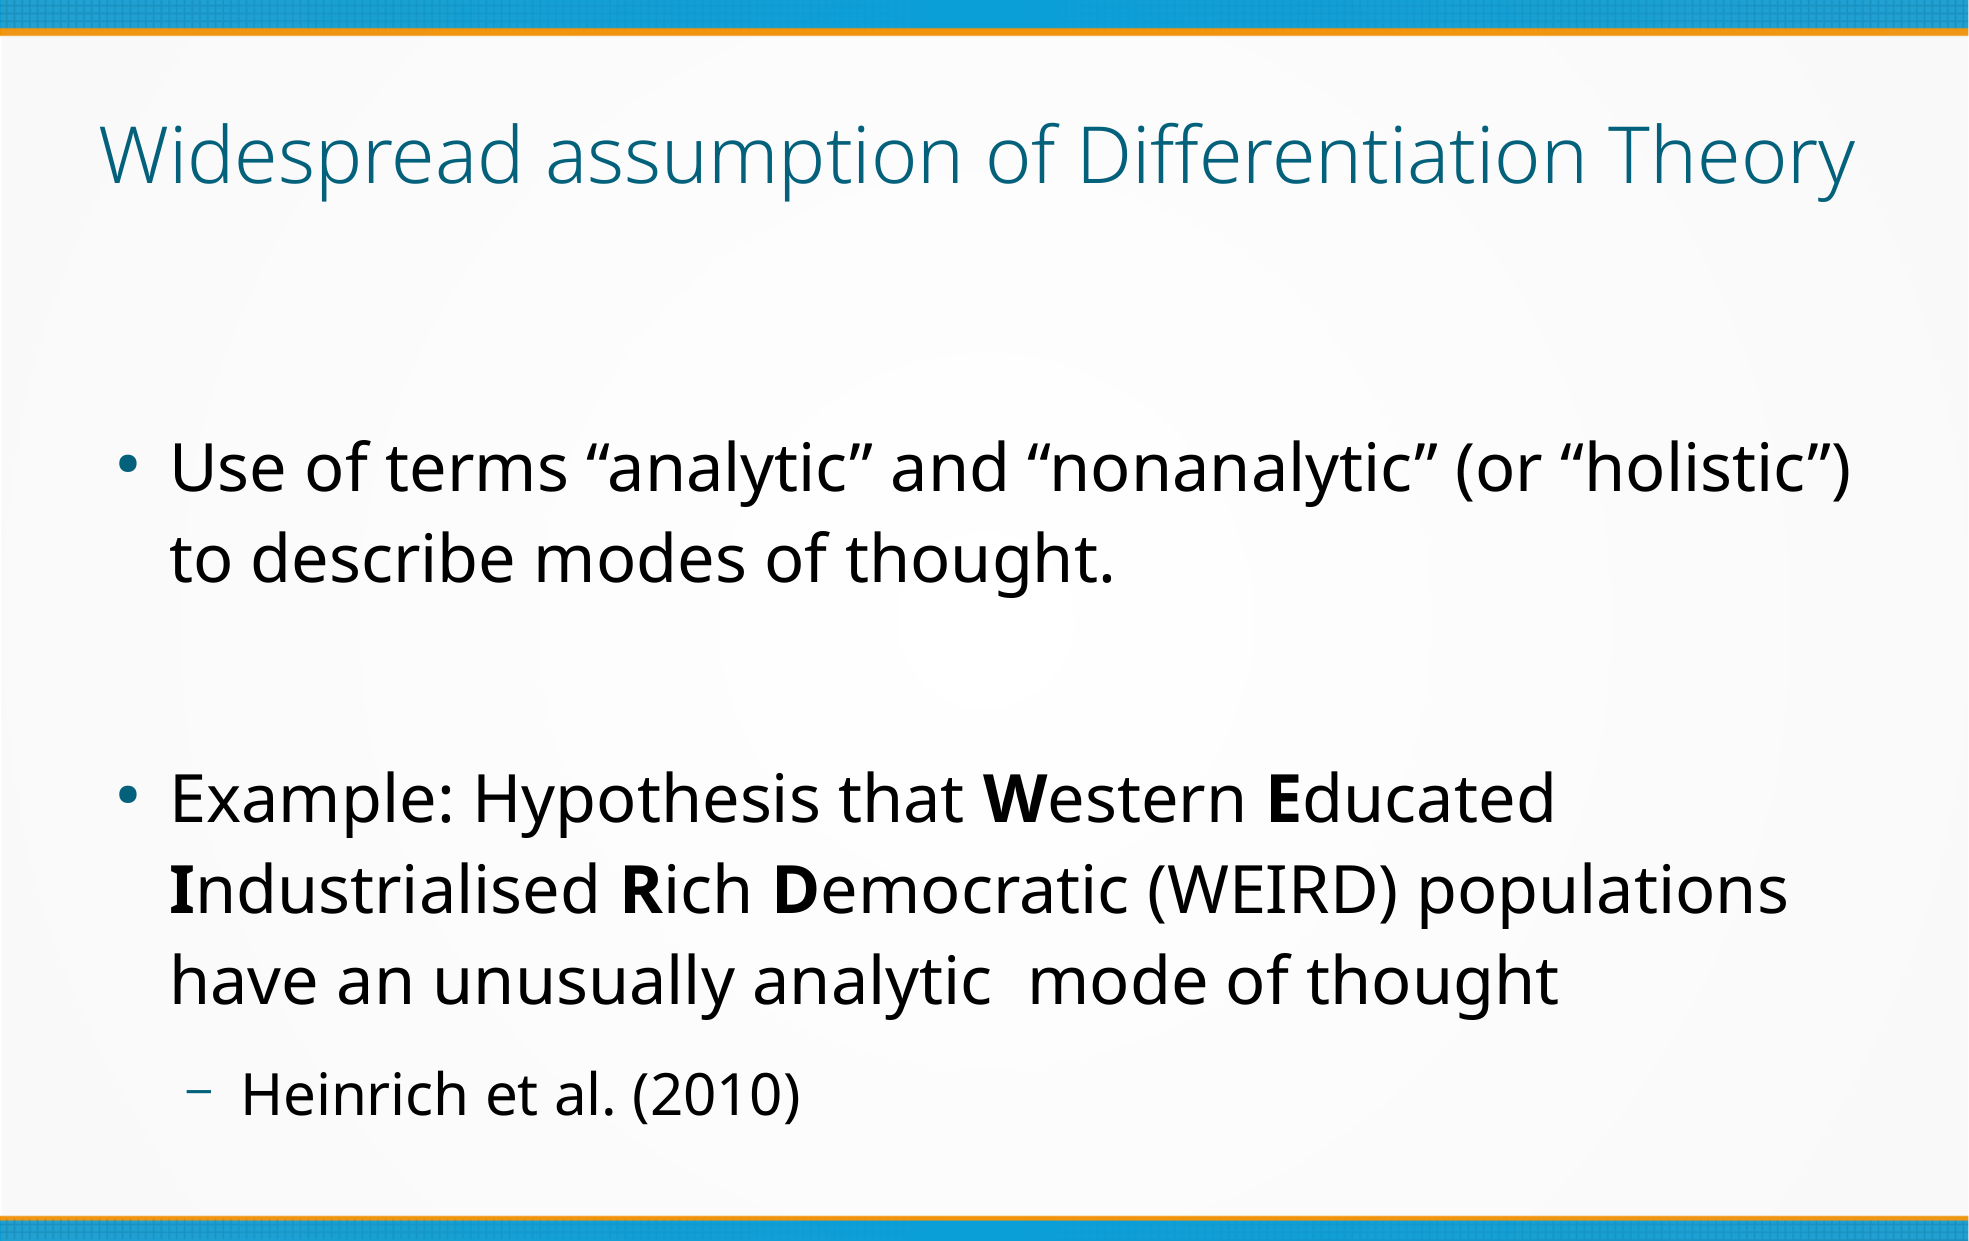

# Widespread assumption of Differentiation Theory
Use of terms “analytic” and “nonanalytic” (or “holistic”) to describe modes of thought.
Example: Hypothesis that Western Educated Industrialised Rich Democratic (WEIRD) populations have an unusually analytic mode of thought
Heinrich et al. (2010)